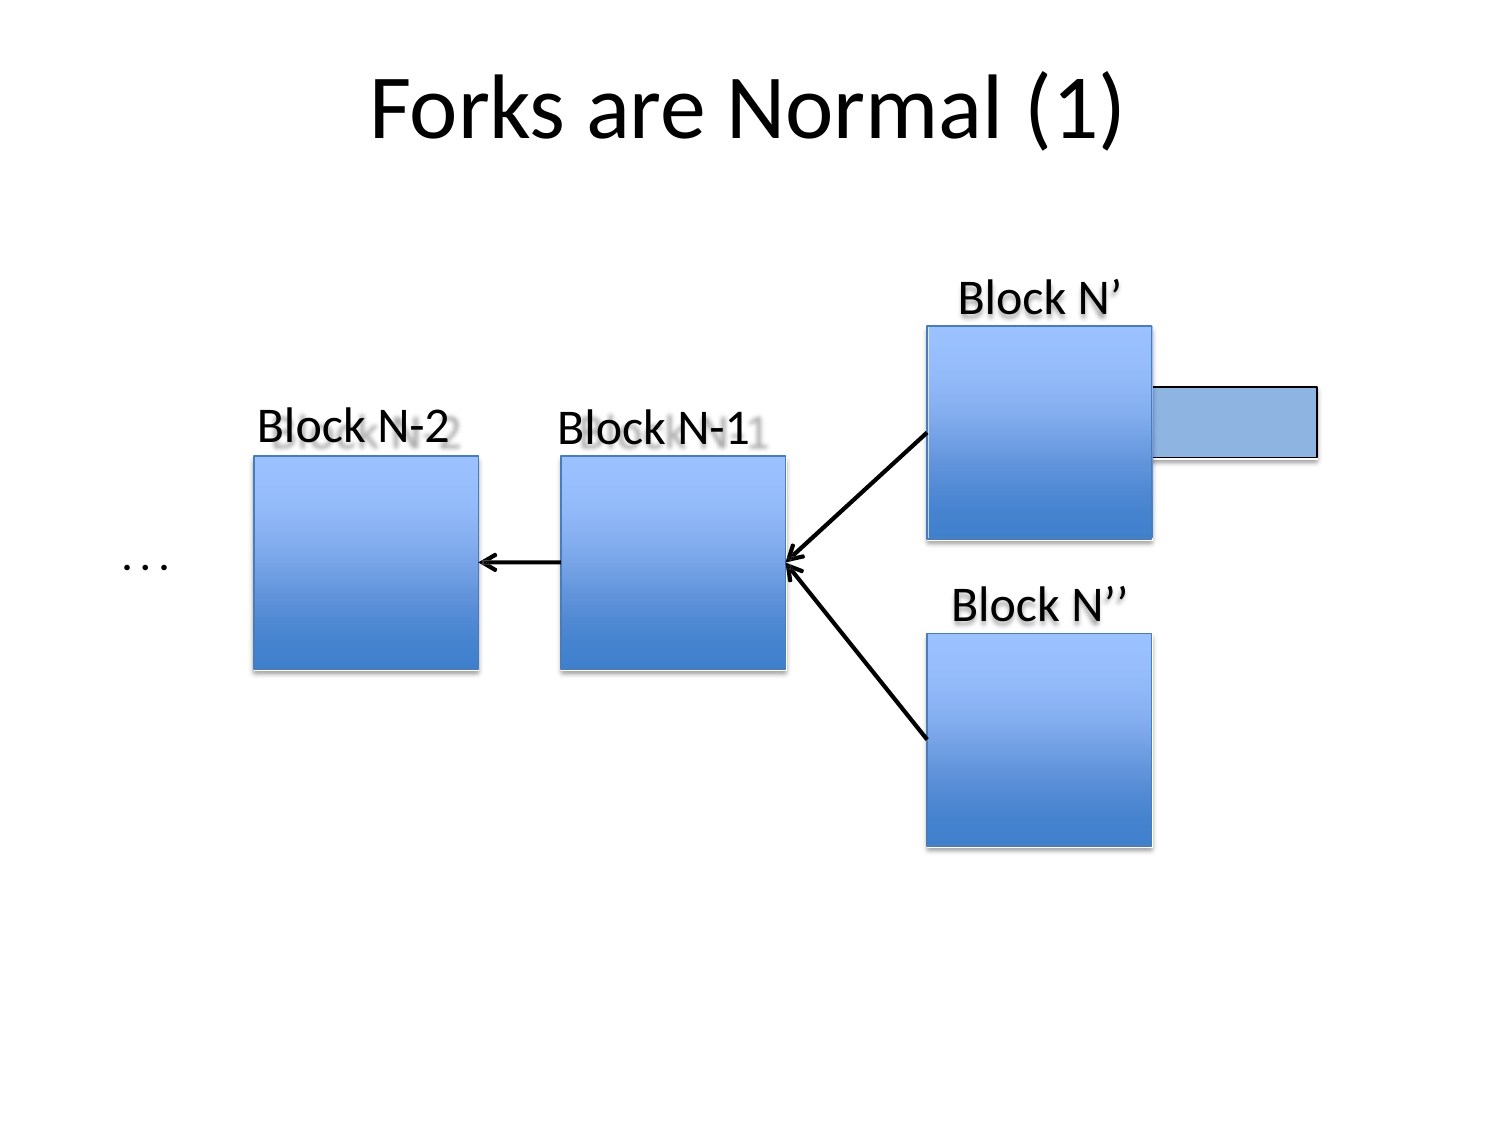

# Forks are Normal (1)
Block N’
Block N-2
Block N-1
. . .
Block N’’